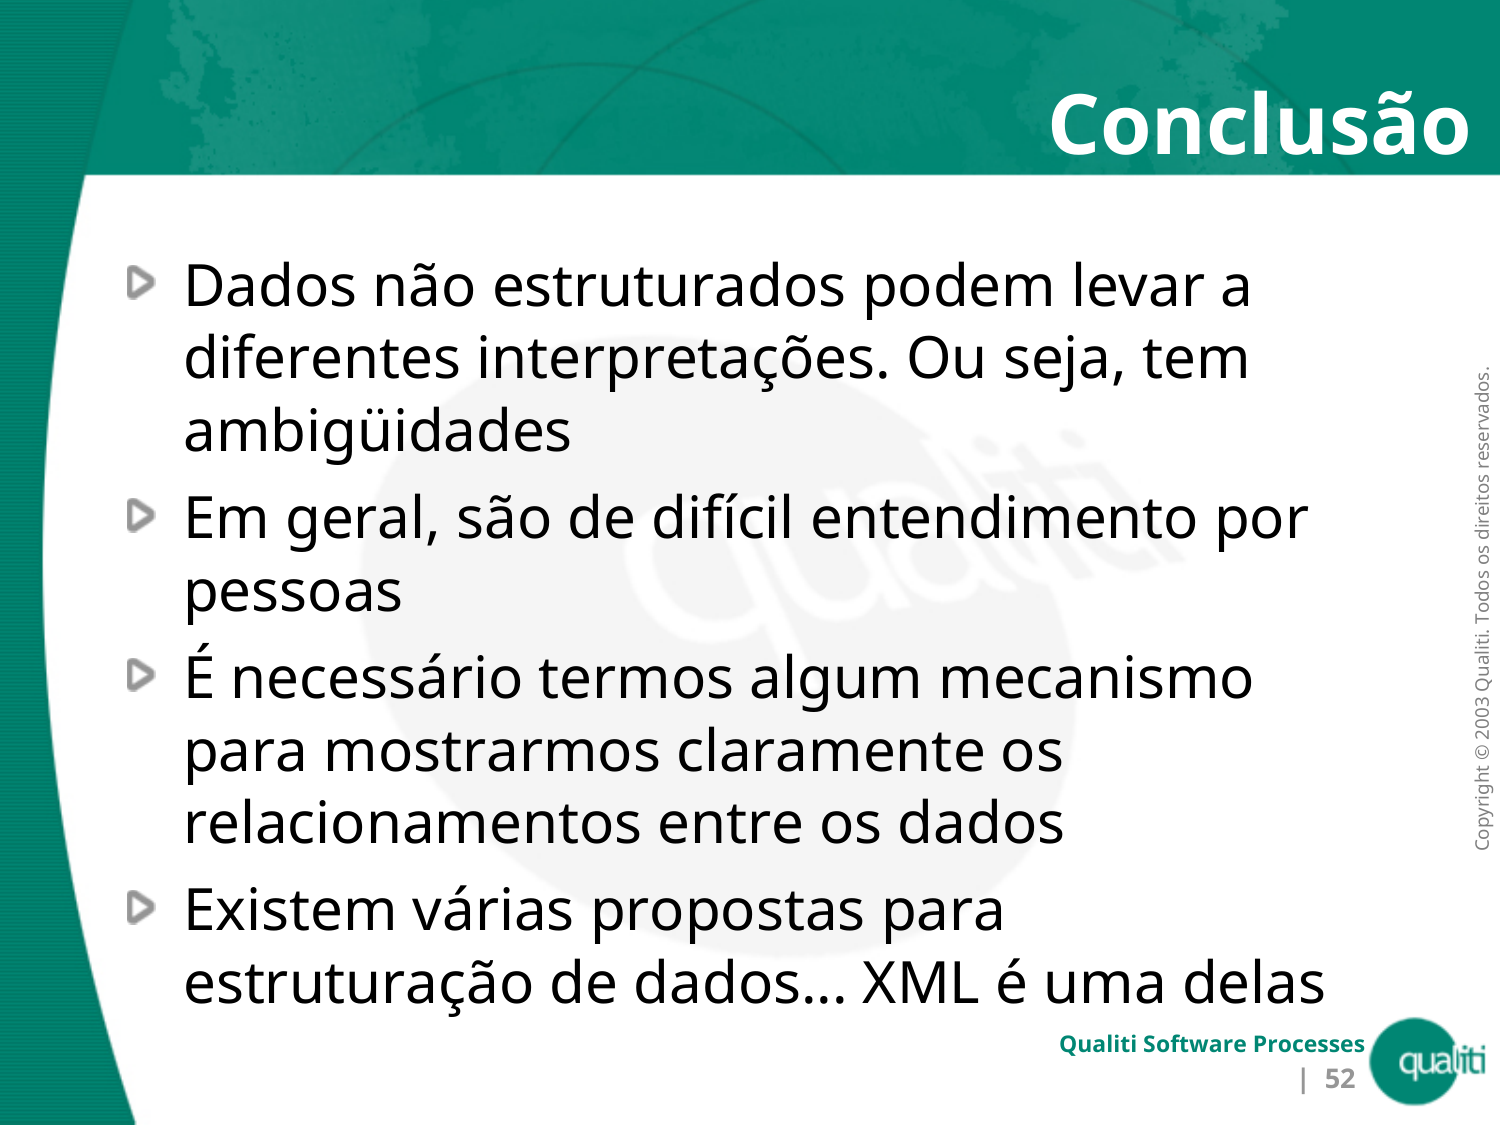

# Conclusão
Dados não estruturados podem levar a diferentes interpretações. Ou seja, tem ambigüidades
Em geral, são de difícil entendimento por pessoas
É necessário termos algum mecanismo para mostrarmos claramente os relacionamentos entre os dados
Existem várias propostas para estruturação de dados... XML é uma delas